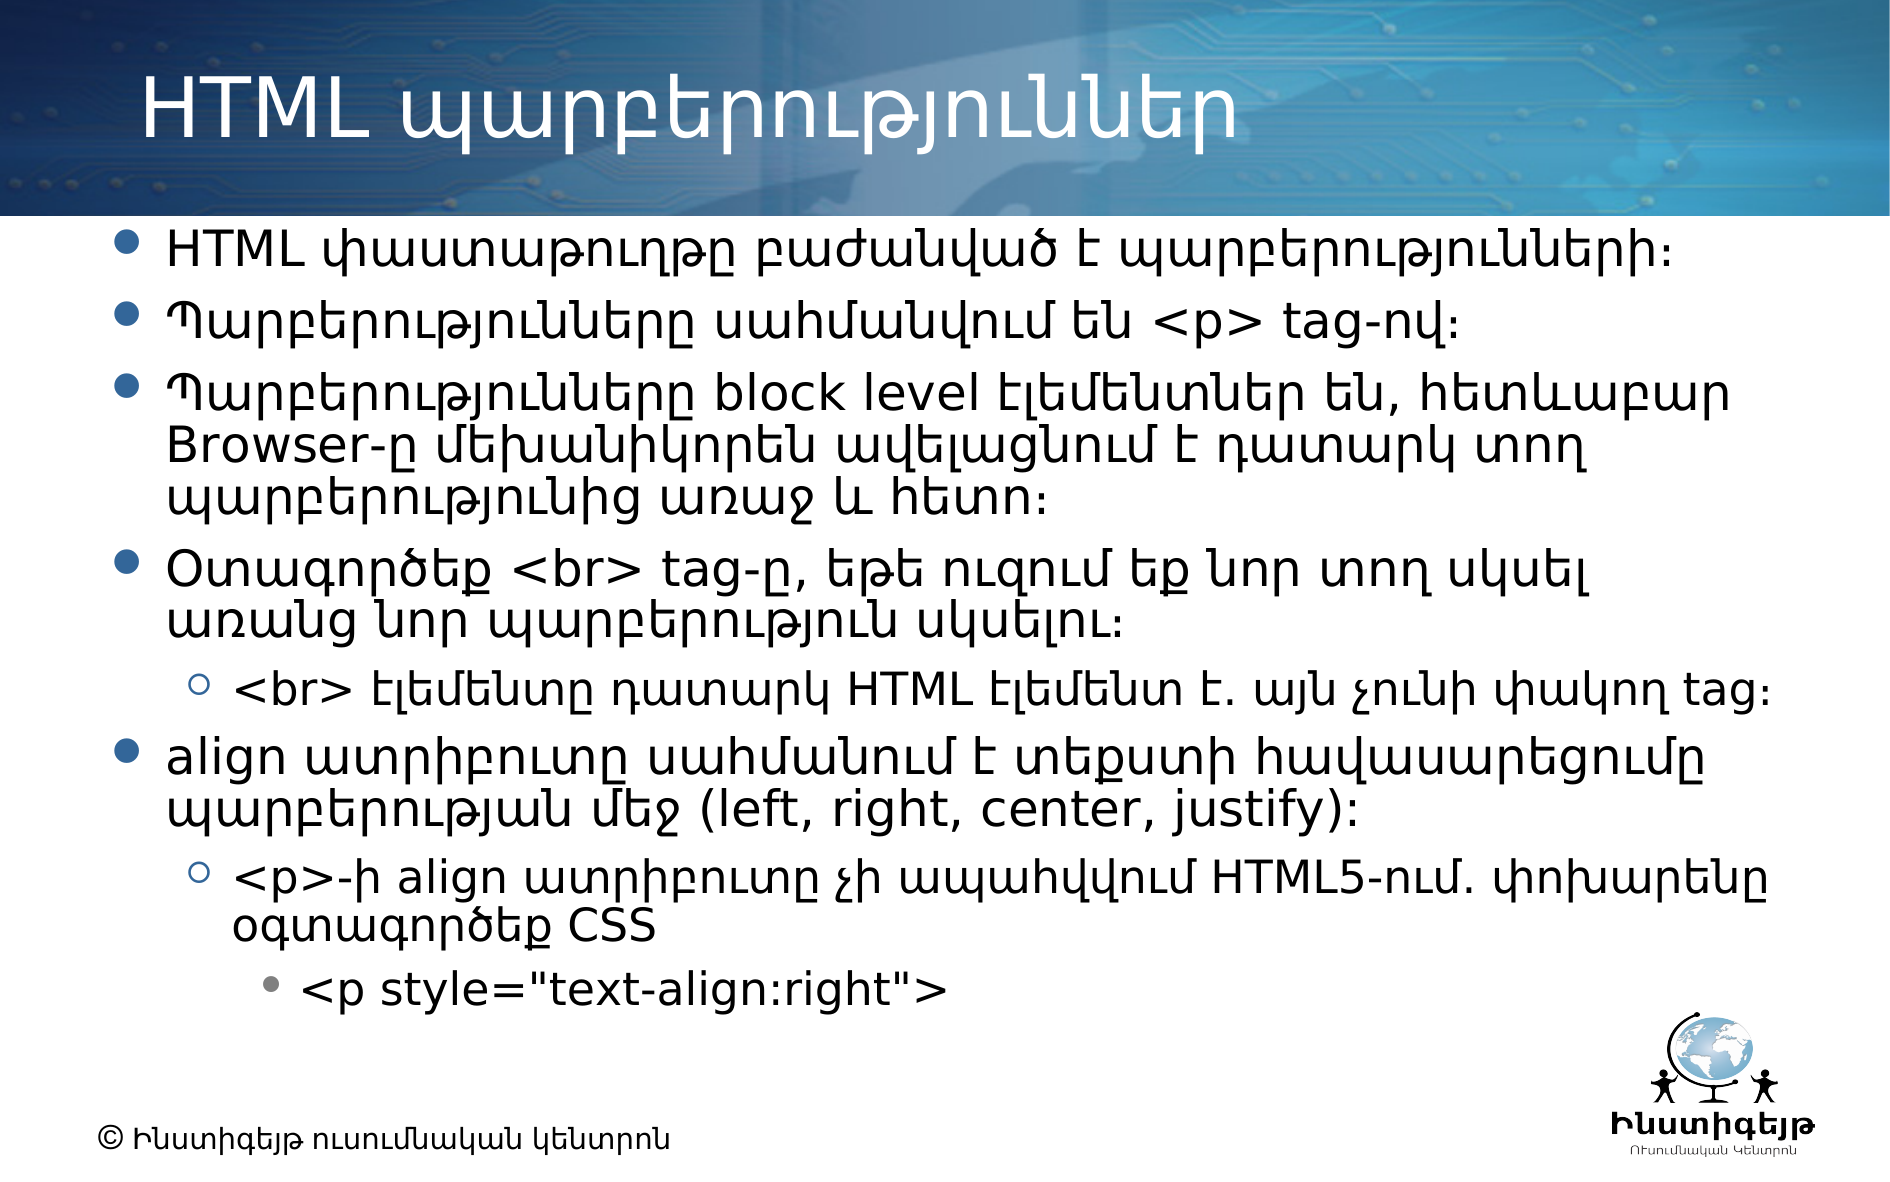

HTML պարբերություններ
# HTML փաստաթուղթը բաժանված է պարբերությունների։
Պարբերությունները սահմանվում են <p> tag-ով։
Պարբերությունները block level էլեմենտներ են, հետևաբար Browser-ը մեխանիկորեն ավելացնում է դատարկ տող պարբերությունից առաջ և հետո։
Օտագործեք <br> tag-ը, եթե ուզում եք նոր տող սկսել առանց նոր պարբերություն սկսելու։
<br> էլեմենտը դատարկ HTML էլեմենտ է․ այն չունի փակող tag։
align ատրիբուտը սահմանում է տեքստի հավասարեցումը պարբերության մեջ (left, right, center, justify):
<p>-ի align ատրիբուտը չի ապահվվում HTML5-ում․ փոխարենը օգտագործեք CSS
<p style="text-align:right">